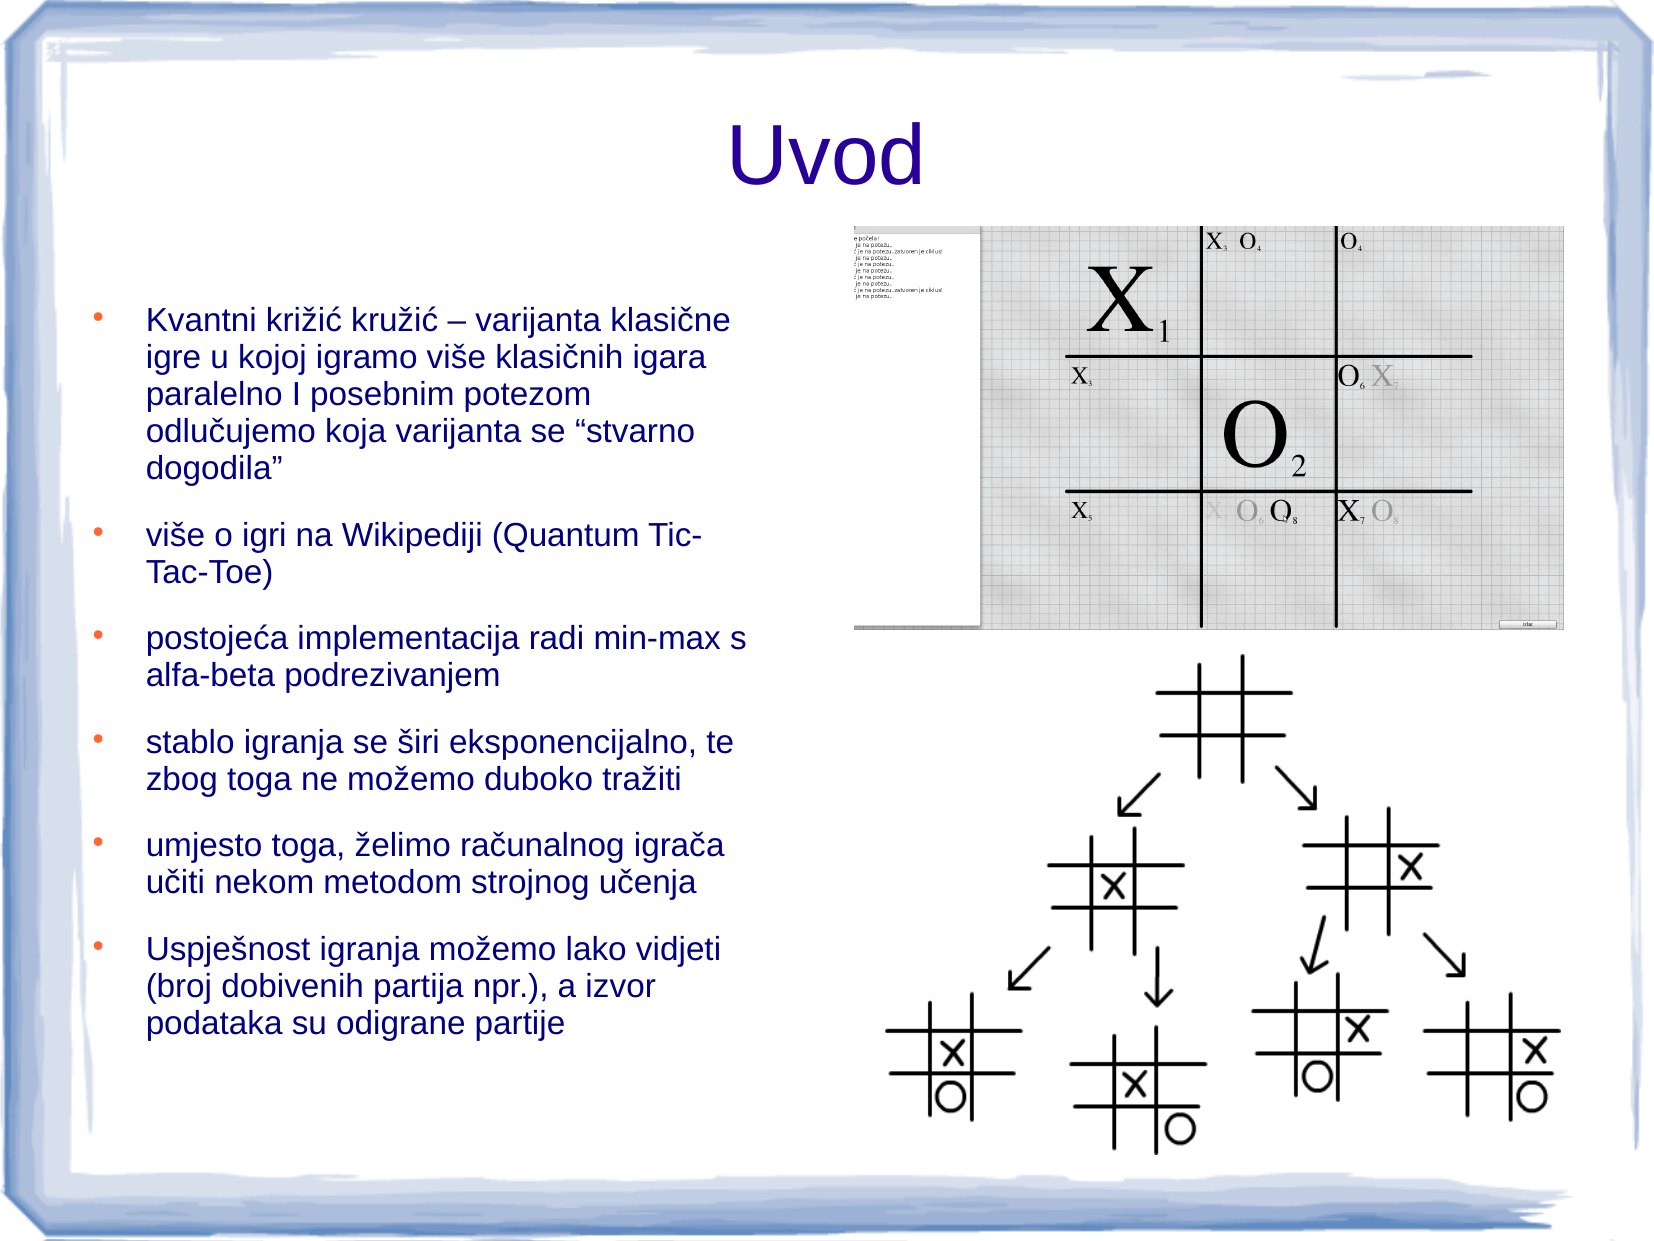

# Uvod
Kvantni križić kružić – varijanta klasične igre u kojoj igramo više klasičnih igara paralelno I posebnim potezom odlučujemo koja varijanta se “stvarno dogodila”
više o igri na Wikipediji (Quantum Tic-Tac-Toe)
postojeća implementacija radi min-max s alfa-beta podrezivanjem
stablo igranja se širi eksponencijalno, te zbog toga ne možemo duboko tražiti
umjesto toga, želimo računalnog igrača učiti nekom metodom strojnog učenja
Uspješnost igranja možemo lako vidjeti (broj dobivenih partija npr.), a izvor podataka su odigrane partije